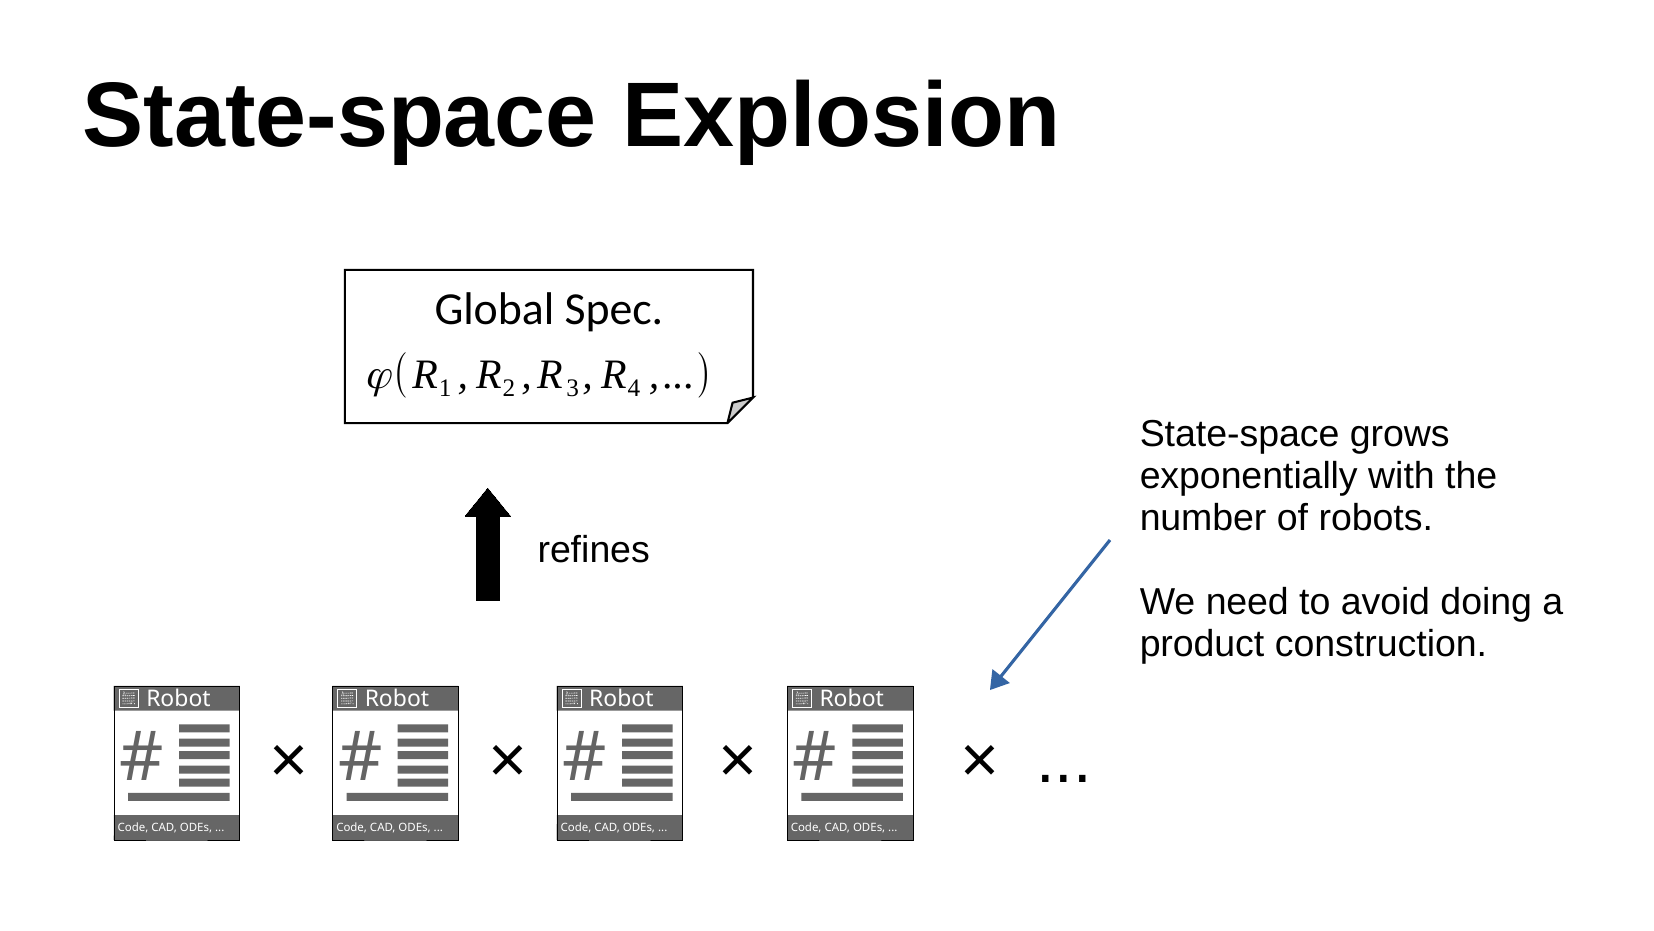

# State-space Explosion
Global Spec.
State-space grows exponentially with the number of robots.
We need to avoid doing a product construction.
refines
×
×
×
× ...